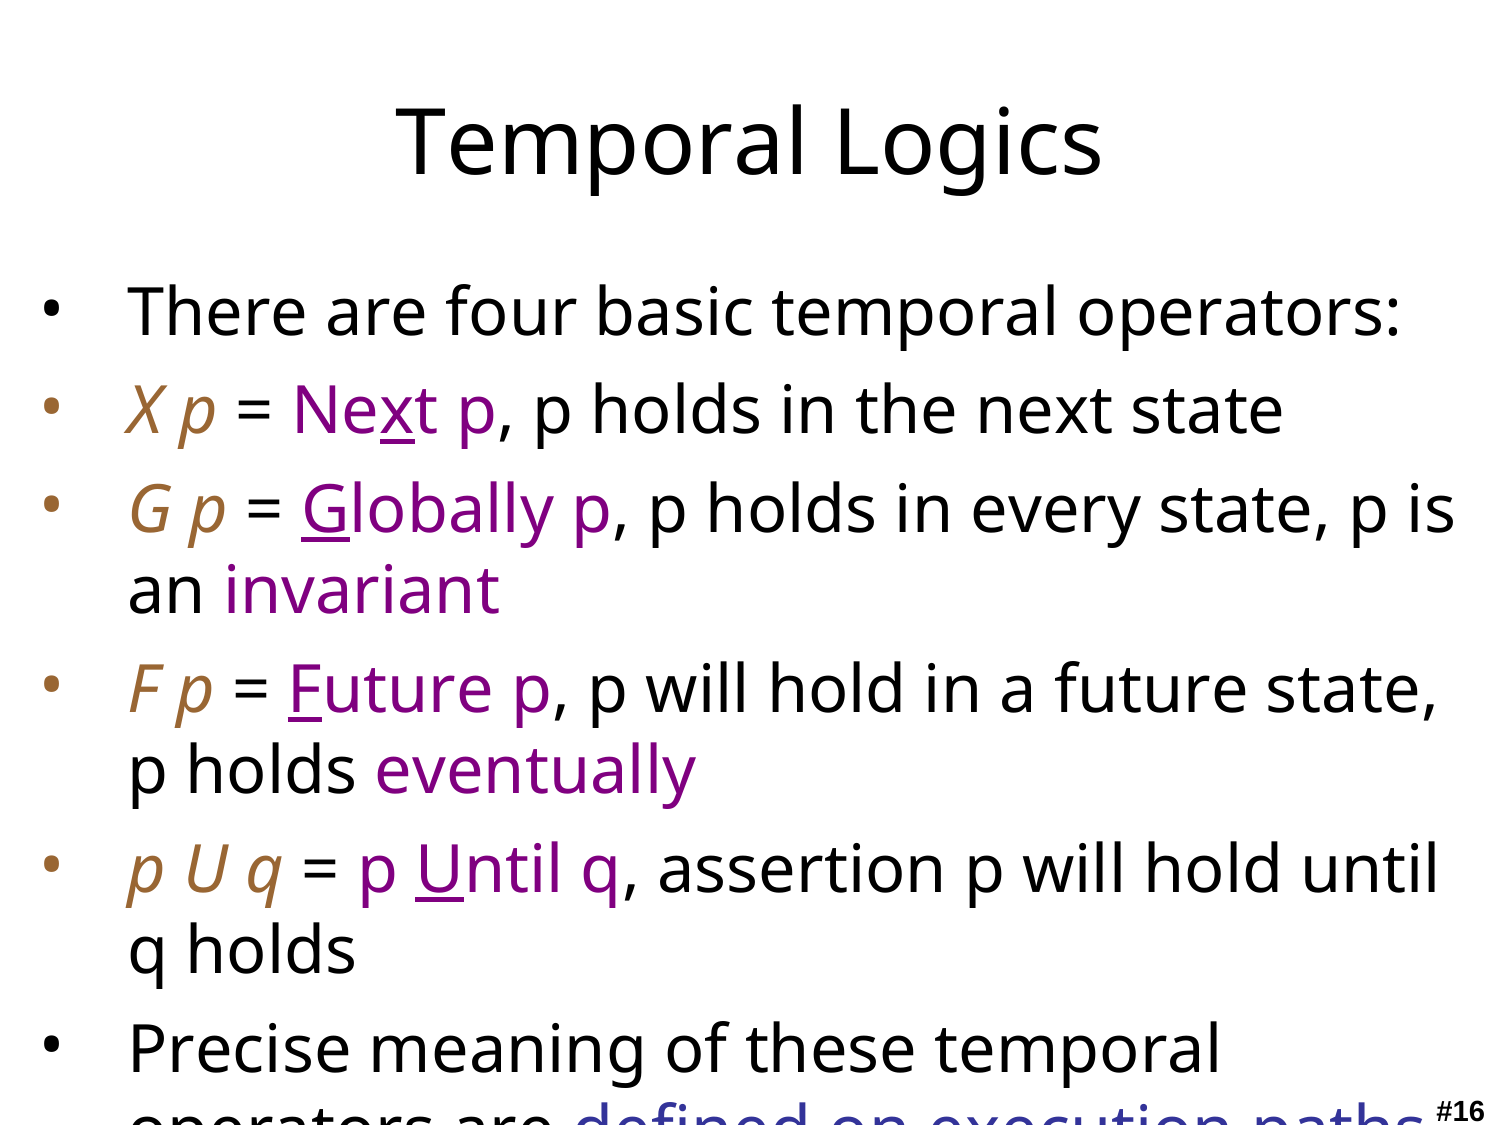

# Temporal Logics
There are four basic temporal operators:
X p = Next p, p holds in the next state
G p = Globally p, p holds in every state, p is an invariant
F p = Future p, p will hold in a future state, p holds eventually
p U q = p Until q, assertion p will hold until q holds
Precise meaning of these temporal operators are defined on execution paths
16